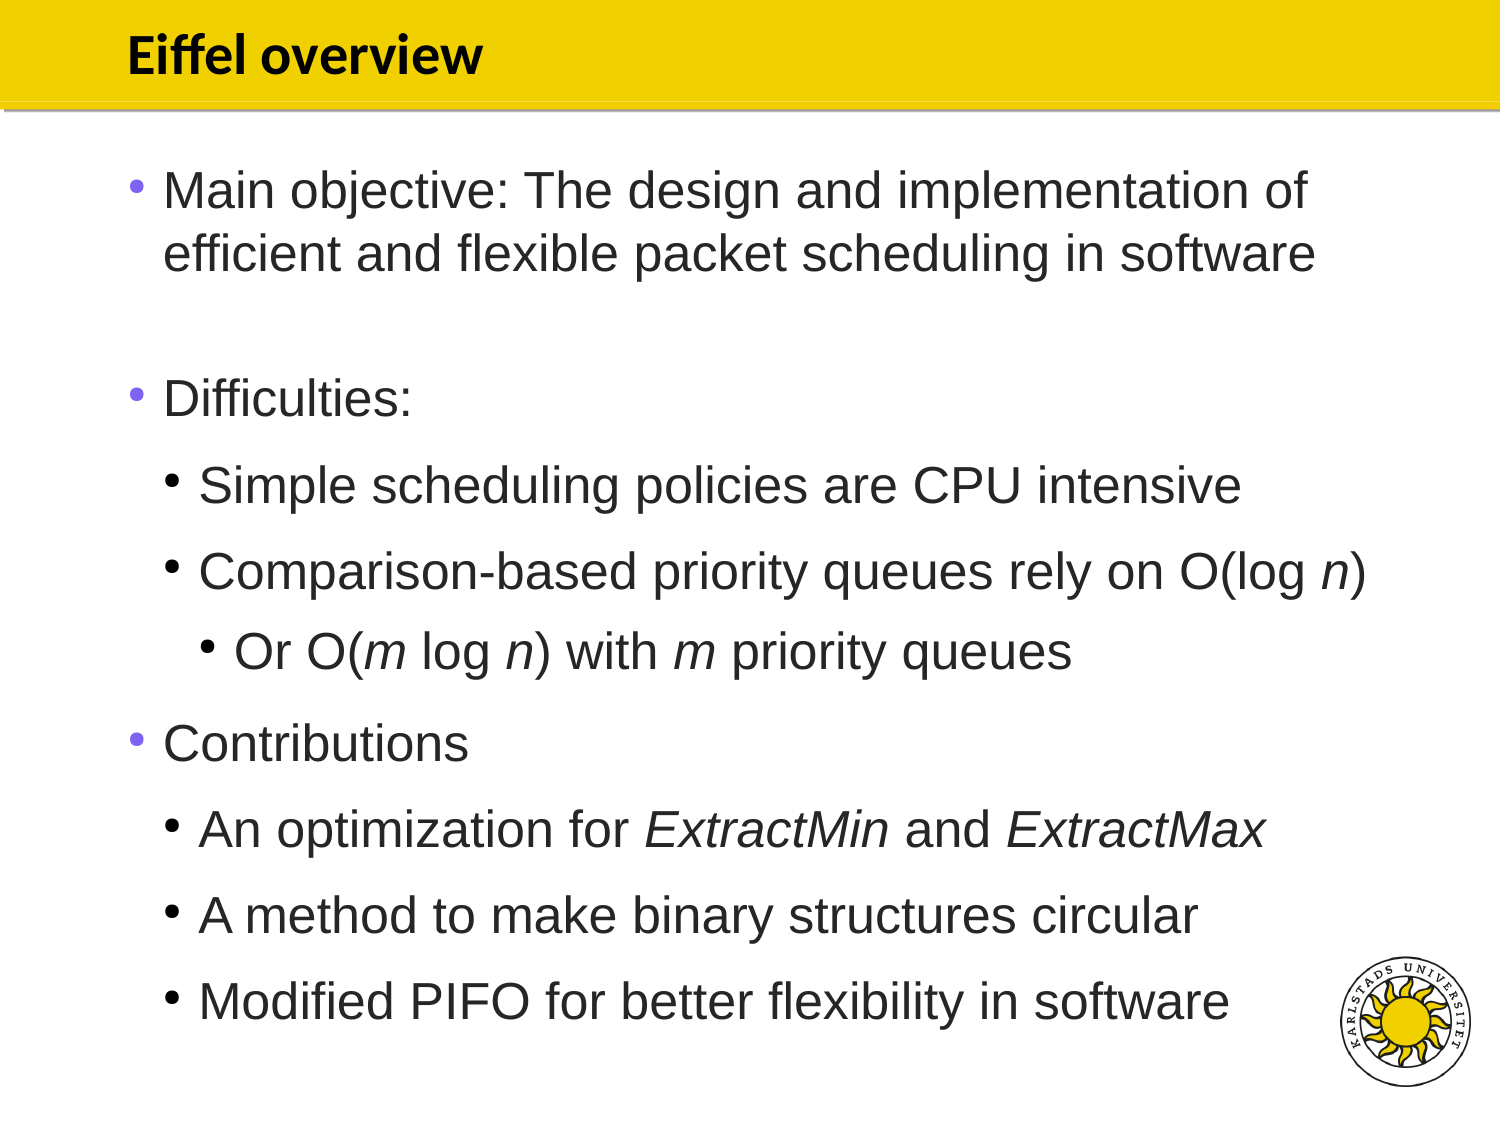

# Eiffel overview
Main objective: The design and implementation of efficient and flexible packet scheduling in software
Difficulties:
Simple scheduling policies are CPU intensive
Comparison-based priority queues rely on O(log n)
Or O(m log n) with m priority queues
Contributions
An optimization for ExtractMin and ExtractMax
A method to make binary structures circular
Modified PIFO for better flexibility in software